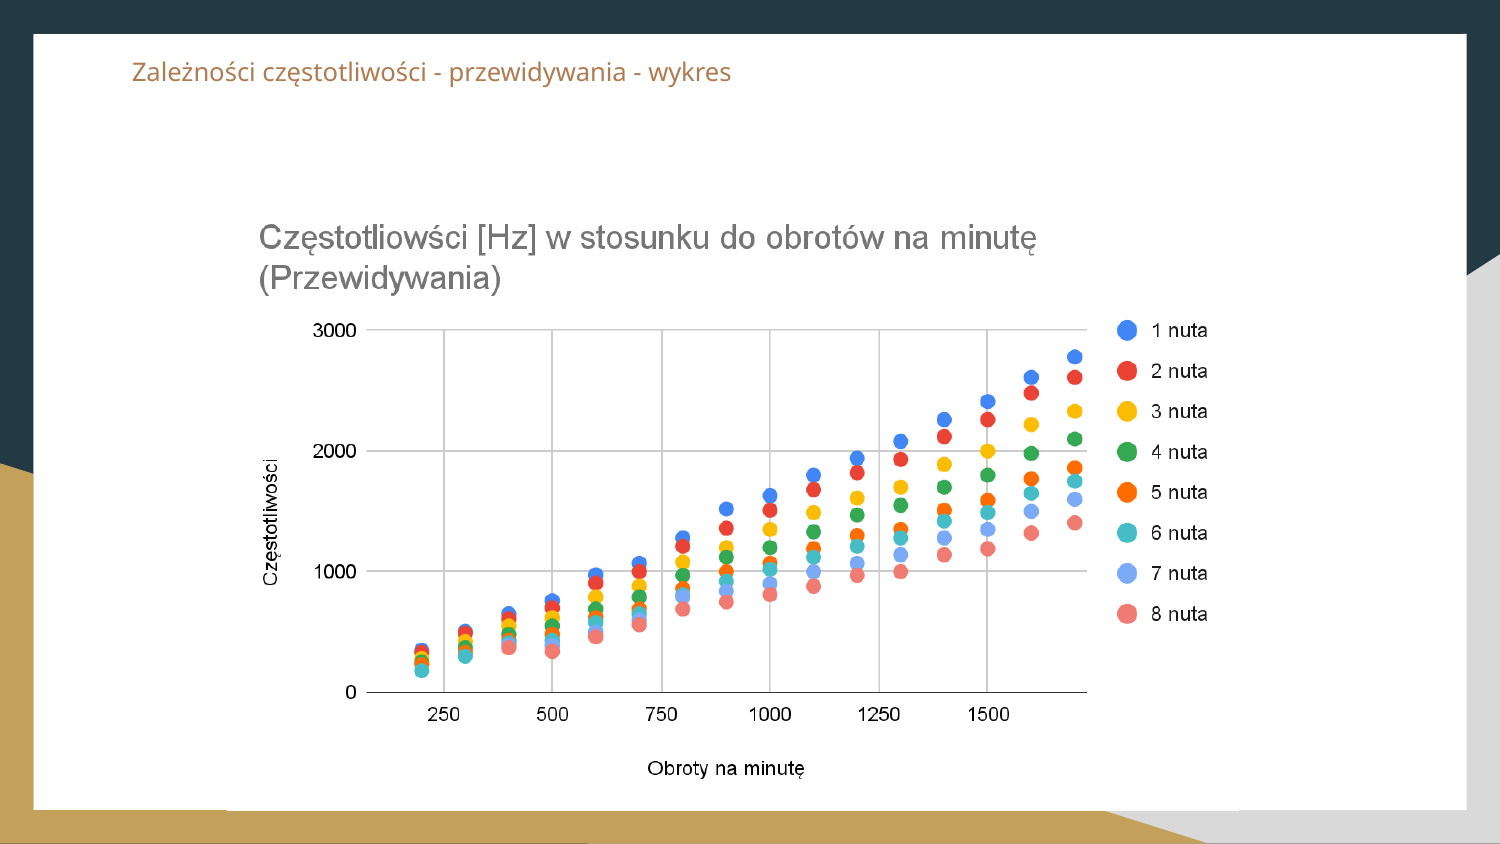

# Zależności częstotliwości - przewidywania - wykres